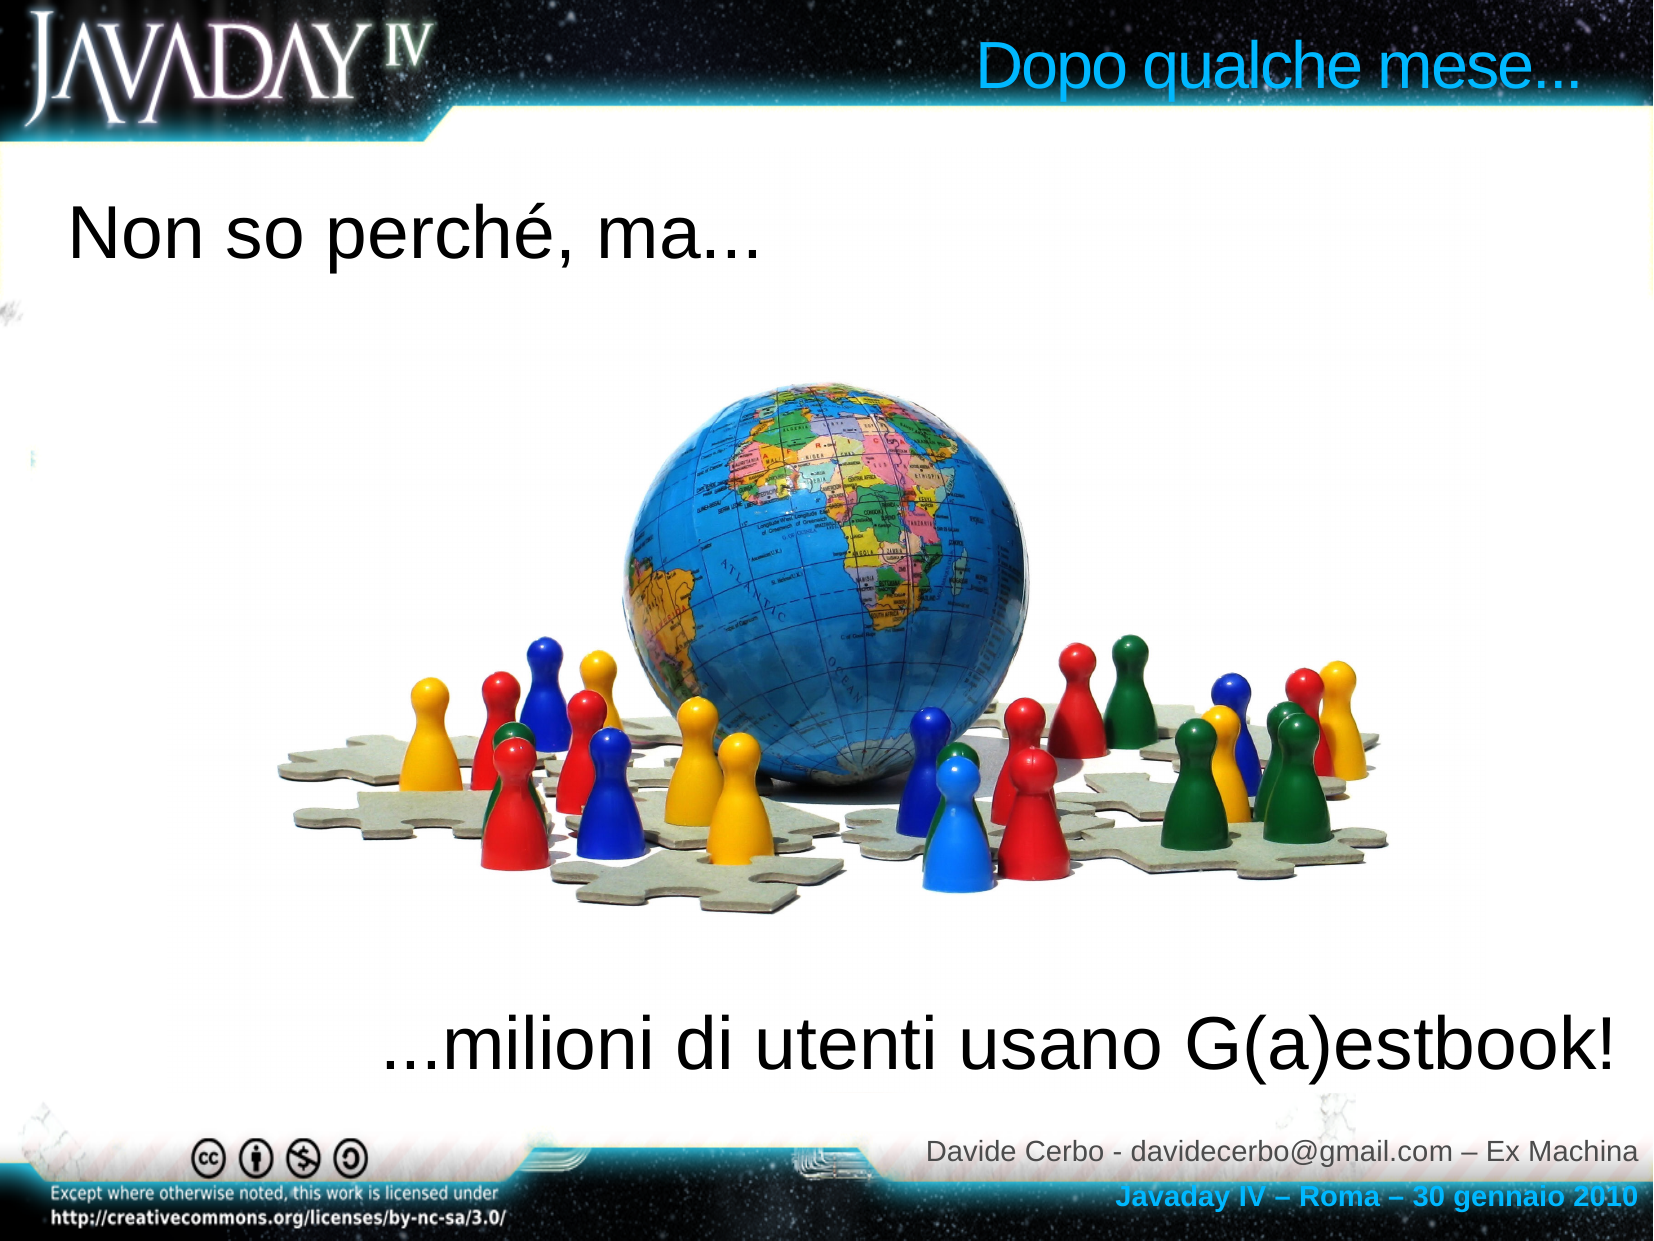

# Dopo qualche mese...
Non so perché, ma...
...milioni di utenti usano G(a)estbook!